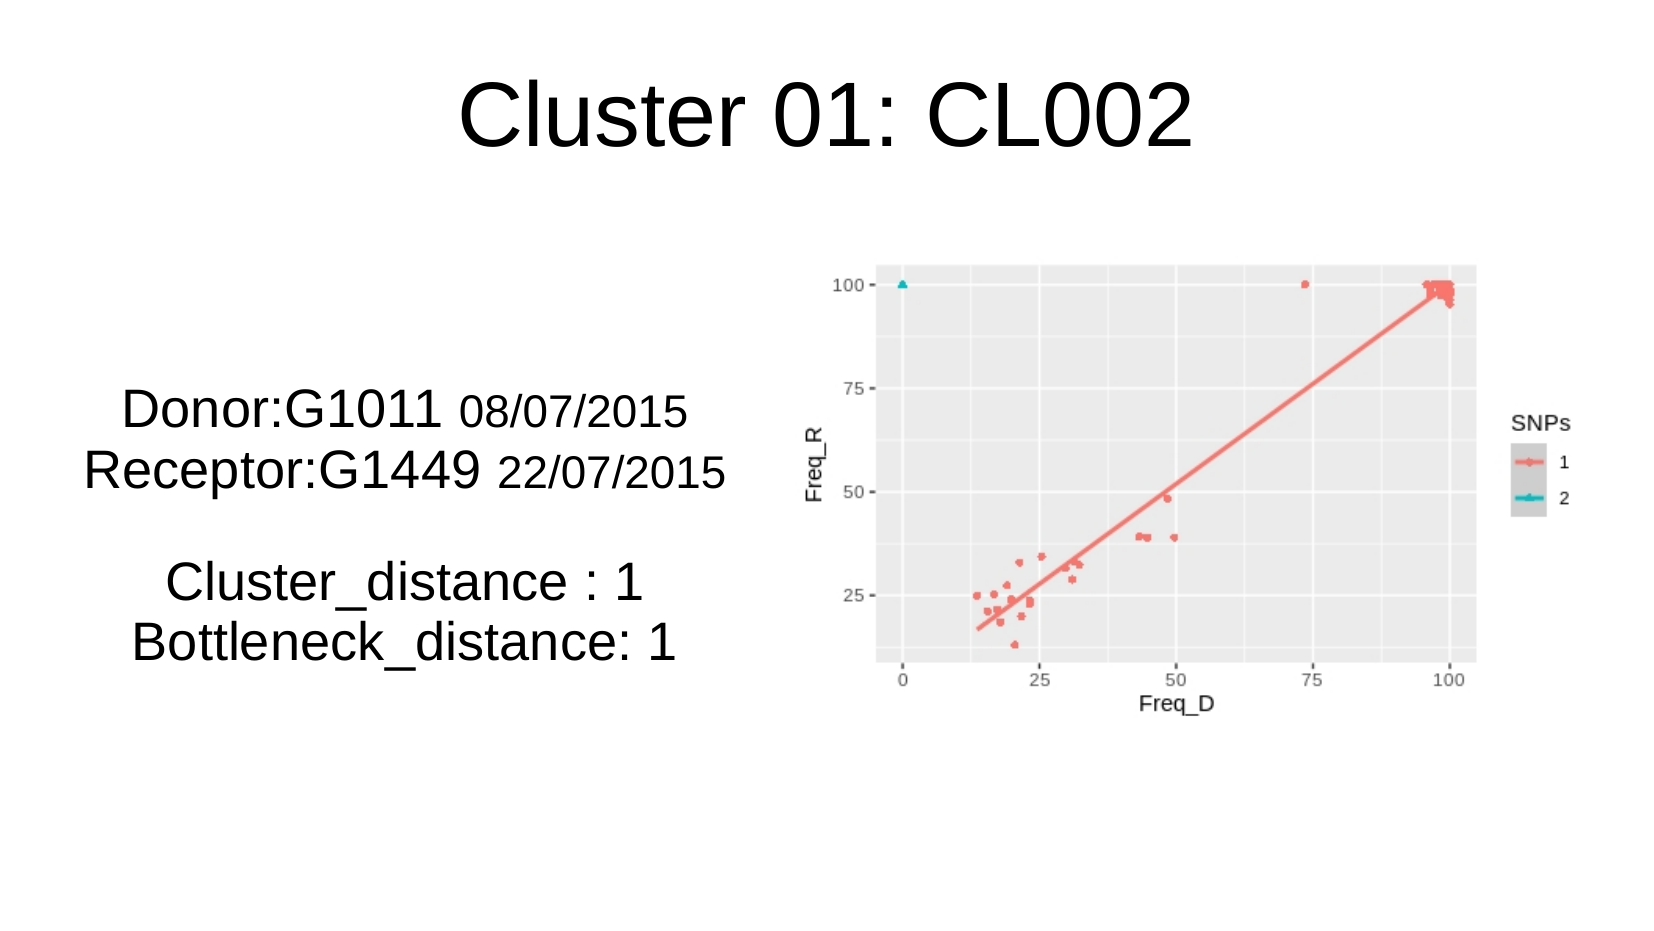

# Cluster 01: CL002
Donor:G1011 08/07/2015
Receptor:G1449 22/07/2015
Cluster_distance : 1
Bottleneck_distance: 1